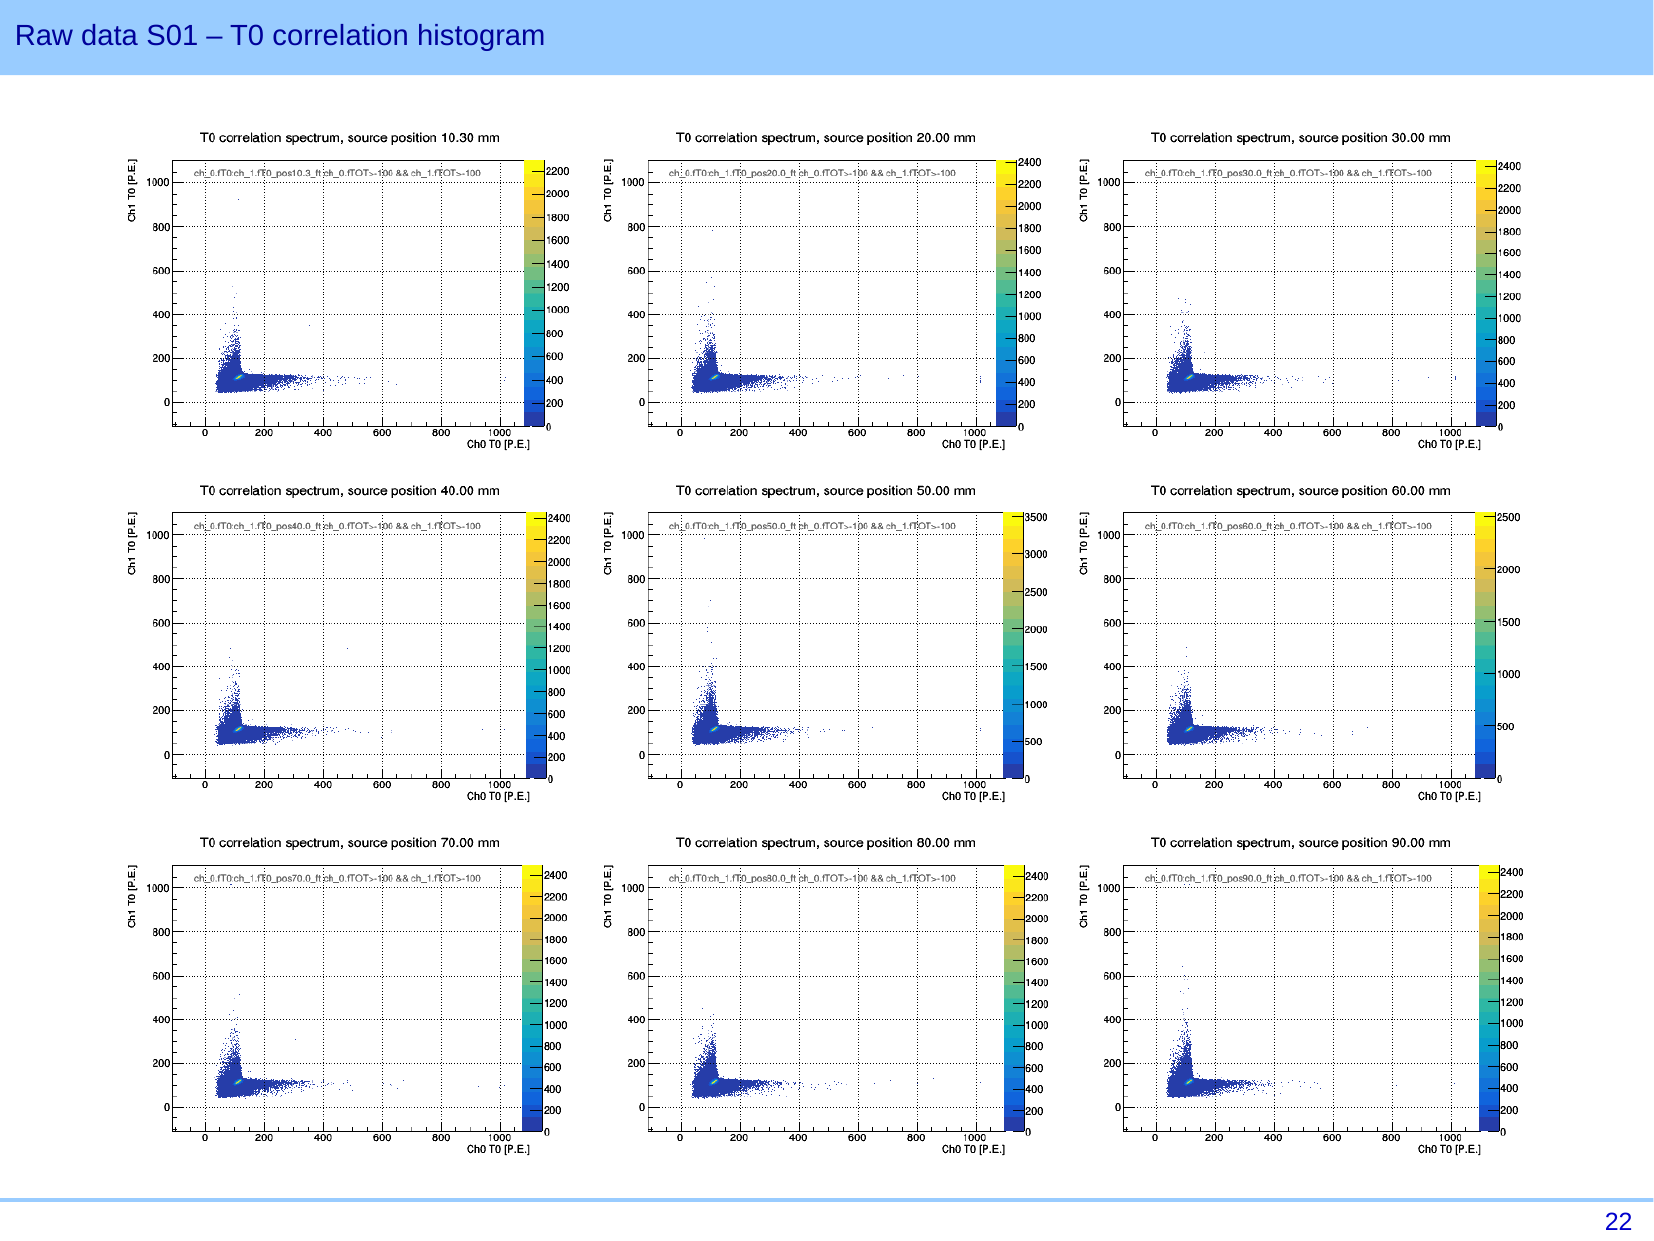

Raw data S01 – T0 correlation histogram